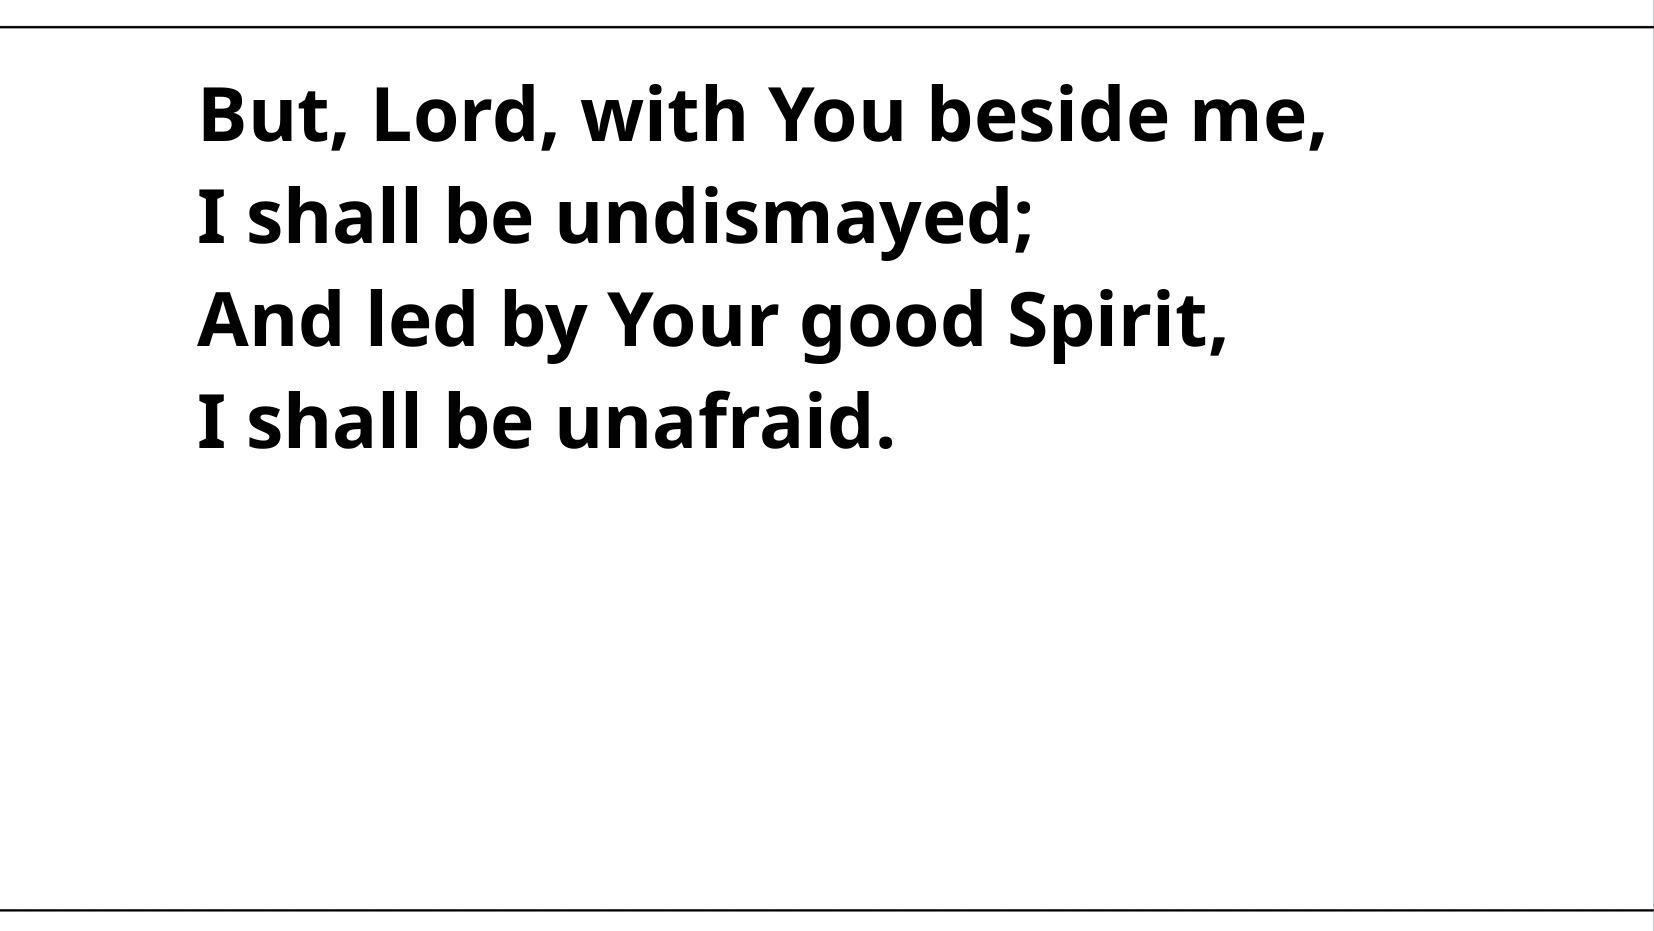

But, Lord, with You beside me,
 I shall be undismayed;
 And led by Your good Spirit,
 I shall be unafraid.